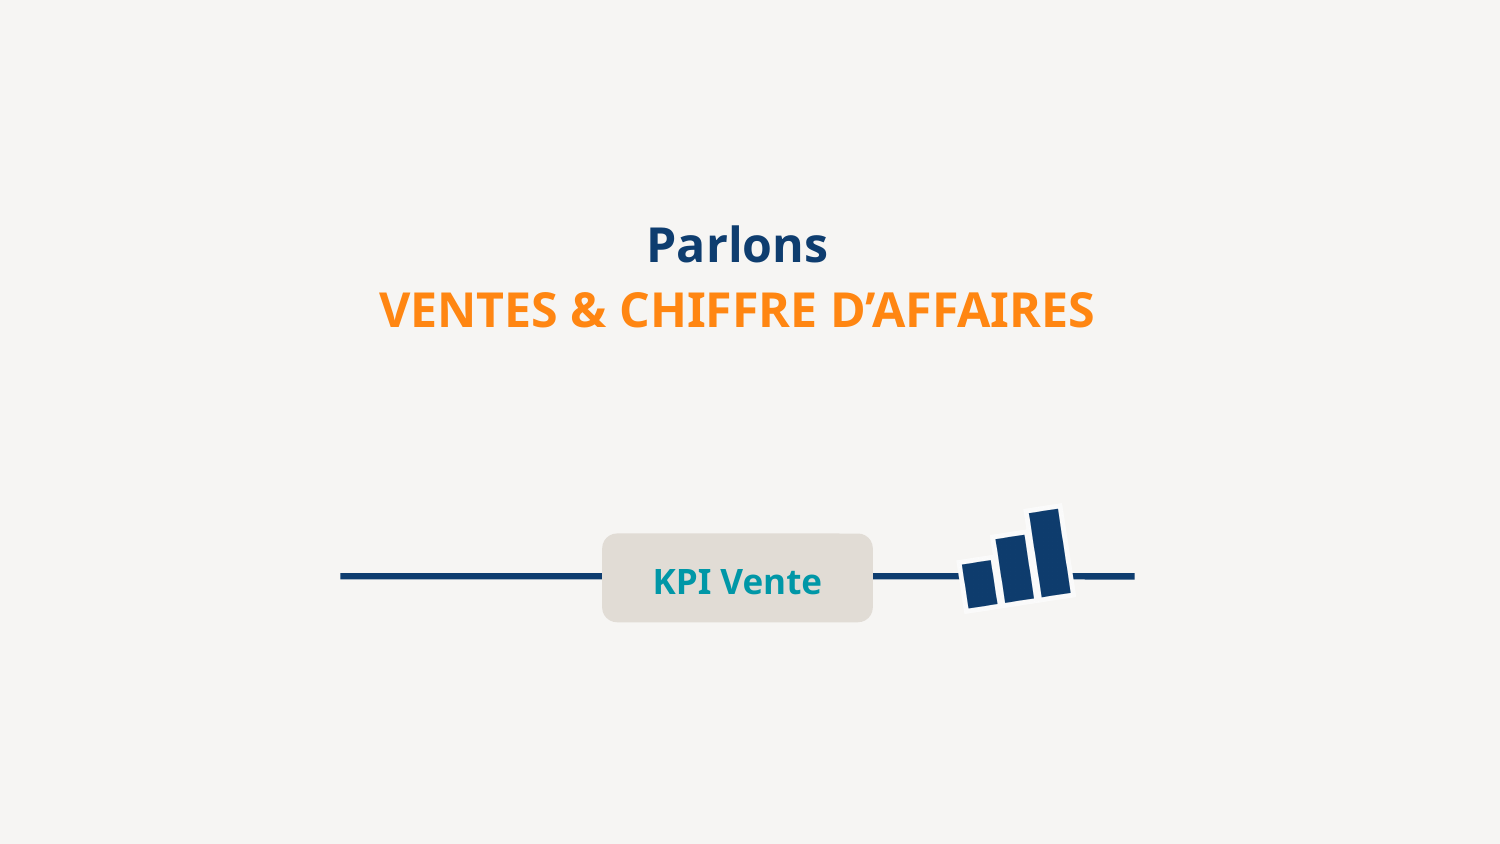

# Parlons VENTES & CHIFFRE D’AFFAIRES
KPI Vente